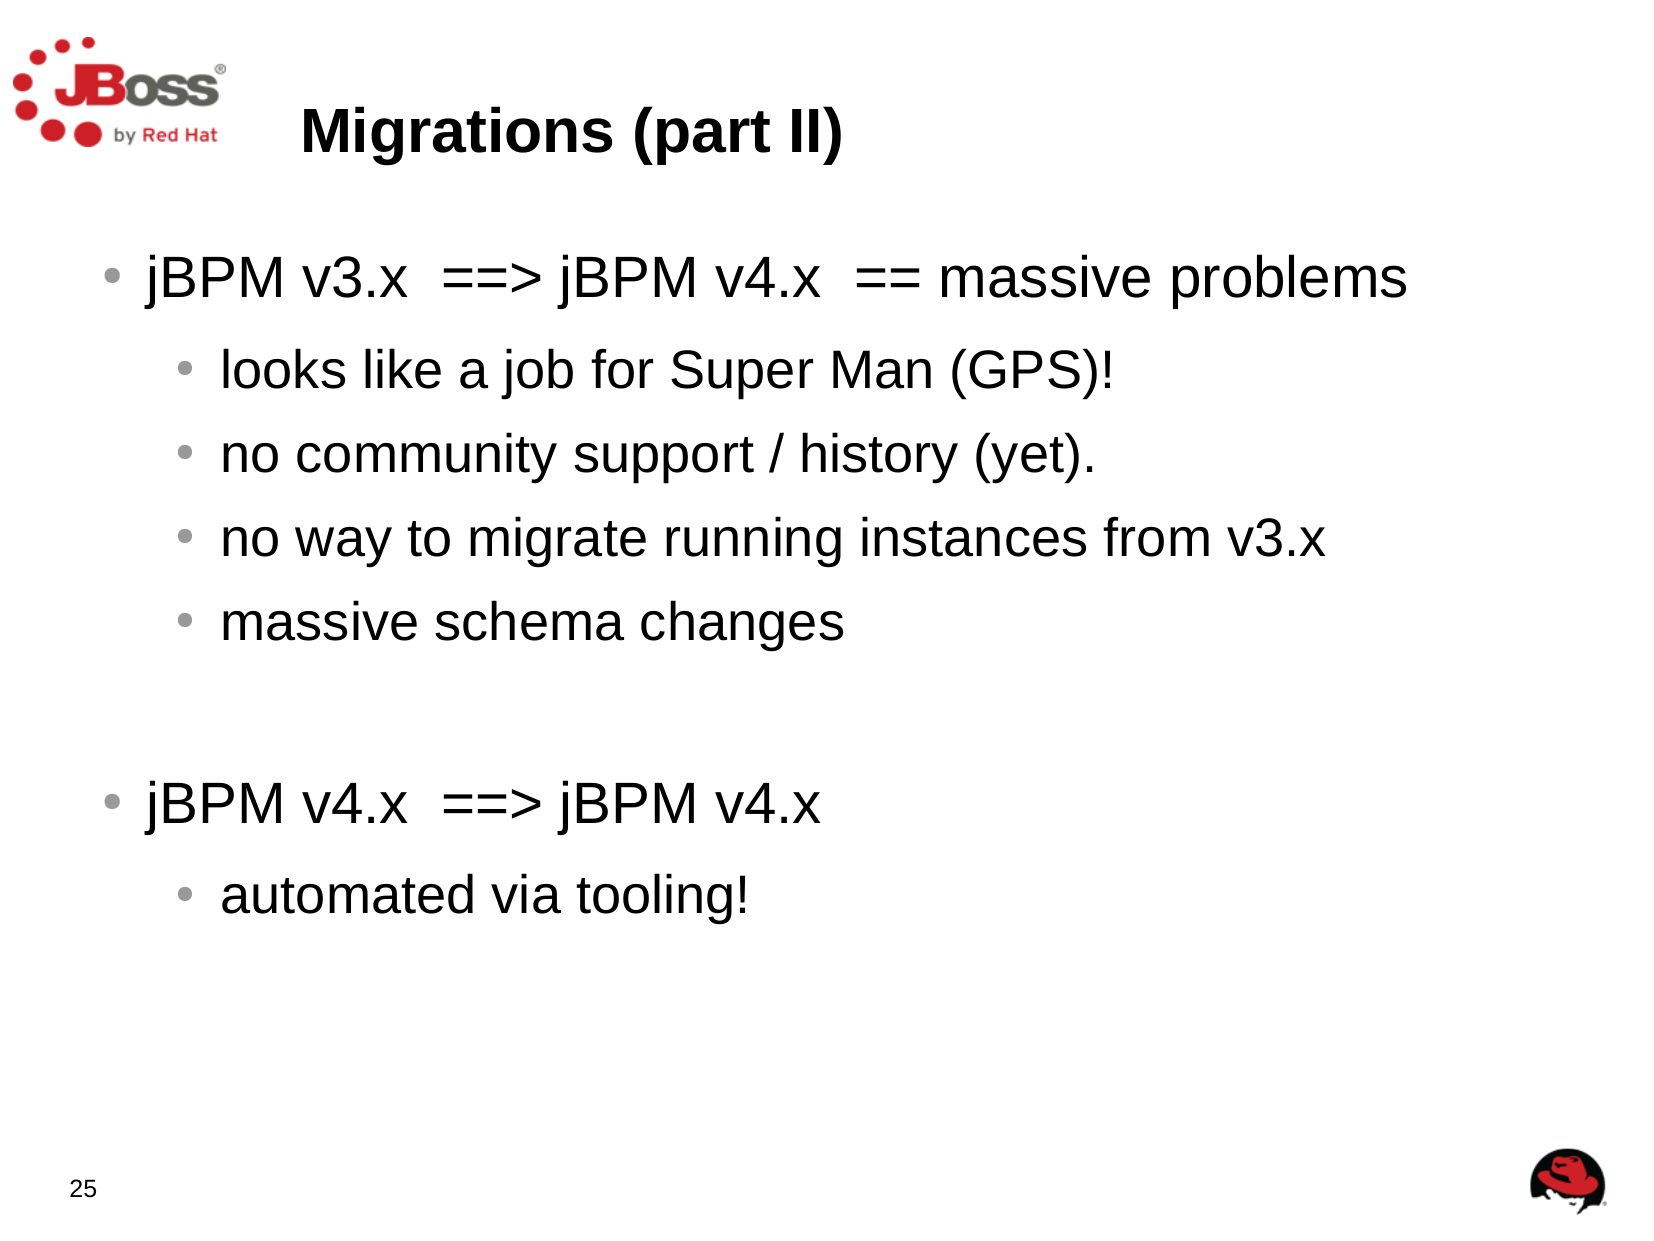

# Migrations (part II)
jBPM v3.x ==> jBPM v4.x == massive problems
looks like a job for Super Man (GPS)!
no community support / history (yet).
no way to migrate running instances from v3.x
massive schema changes
jBPM v4.x ==> jBPM v4.x
automated via tooling!